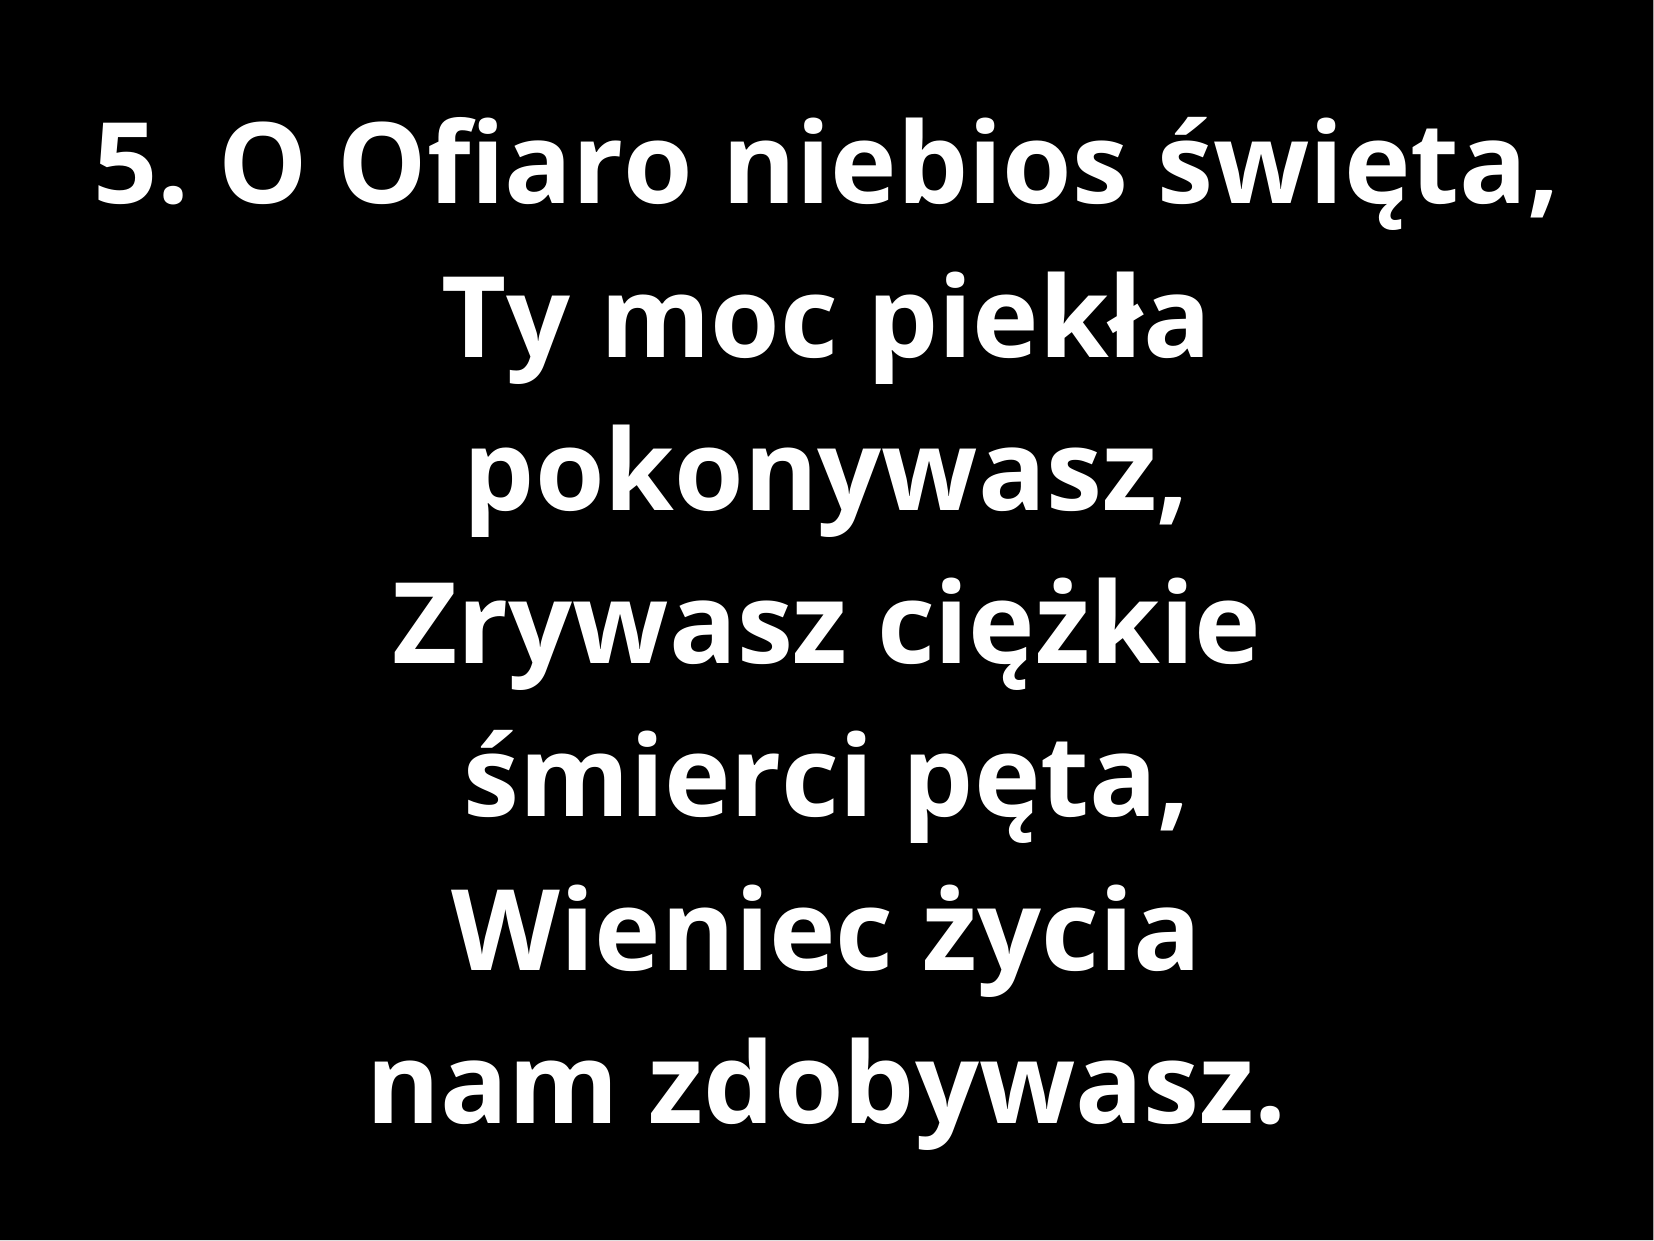

# 5. O Ofiaro niebios święta, Ty moc piekła pokonywasz, Zrywasz ciężkie śmierci pęta, Wieniec życia nam zdobywasz.